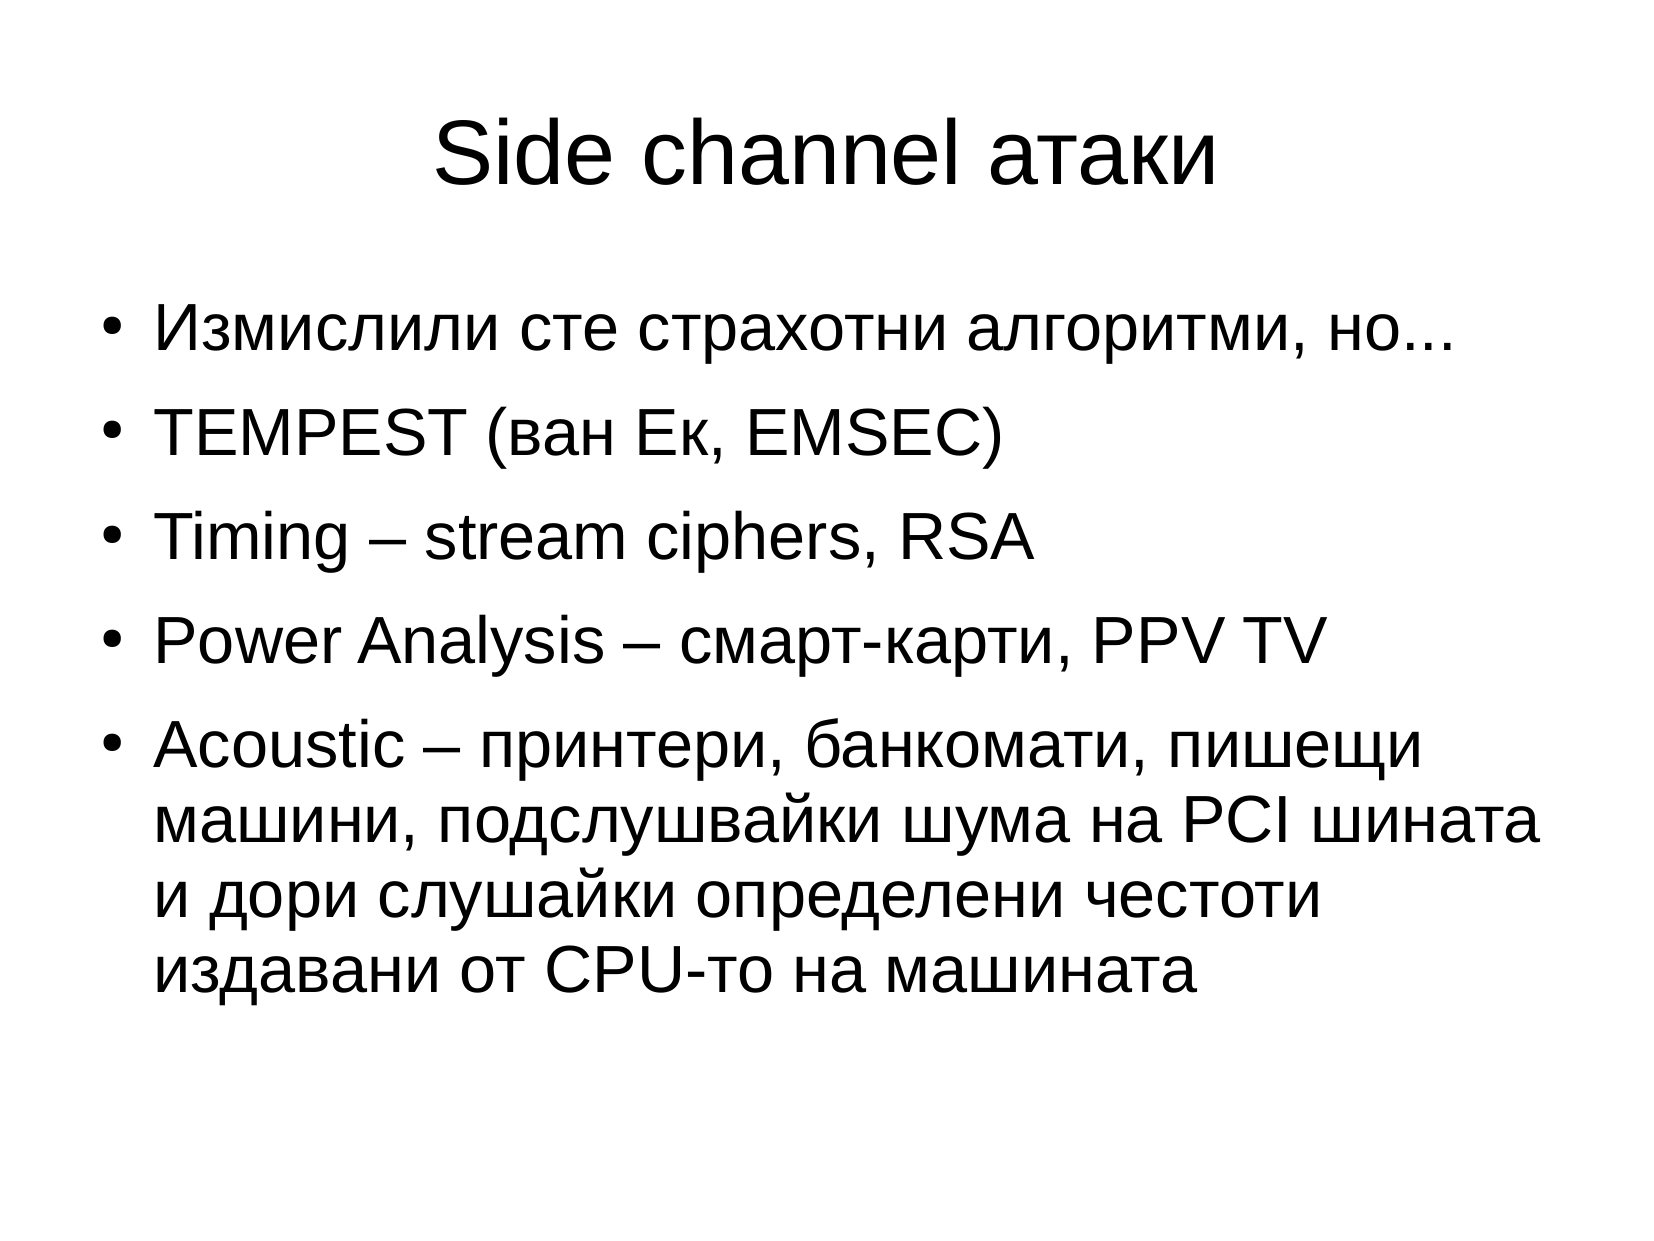

# Side channel атаки
Измислили сте страхотни алгоритми, но...
TEMPEST (ван Ек, EMSEC)
Timing – stream ciphers, RSA
Power Analysis – смарт-карти, PPV TV
Acoustic – принтери, банкомати, пишещи машини, подслушвайки шума на PCI шината и дори слушайки определени честоти издавани от CPU-то на машината